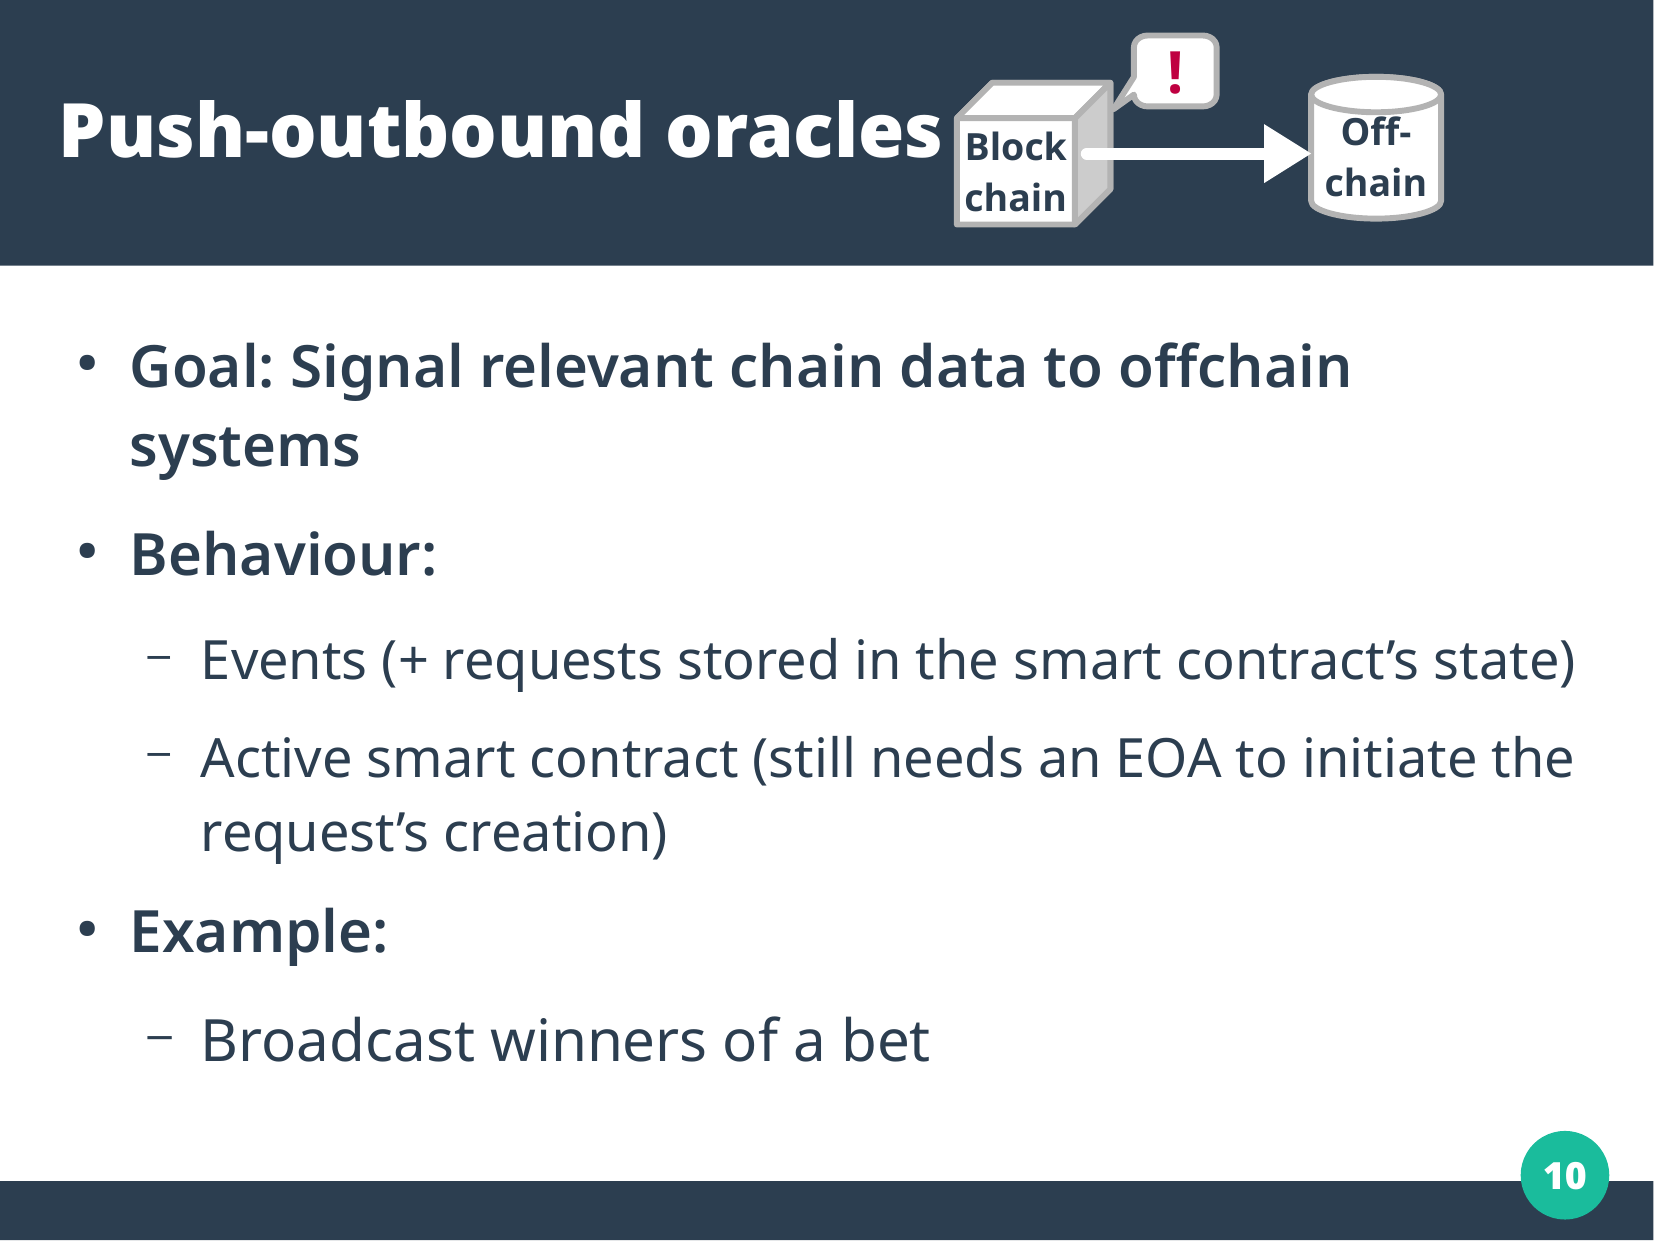

!
Off-
chain
Block
chain
# Push-outbound oracles
Goal: Signal relevant chain data to offchain systems
Behaviour:
Events (+ requests stored in the smart contract’s state)
Active smart contract (still needs an EOA to initiate the request’s creation)
Example:
Broadcast winners of a bet
10